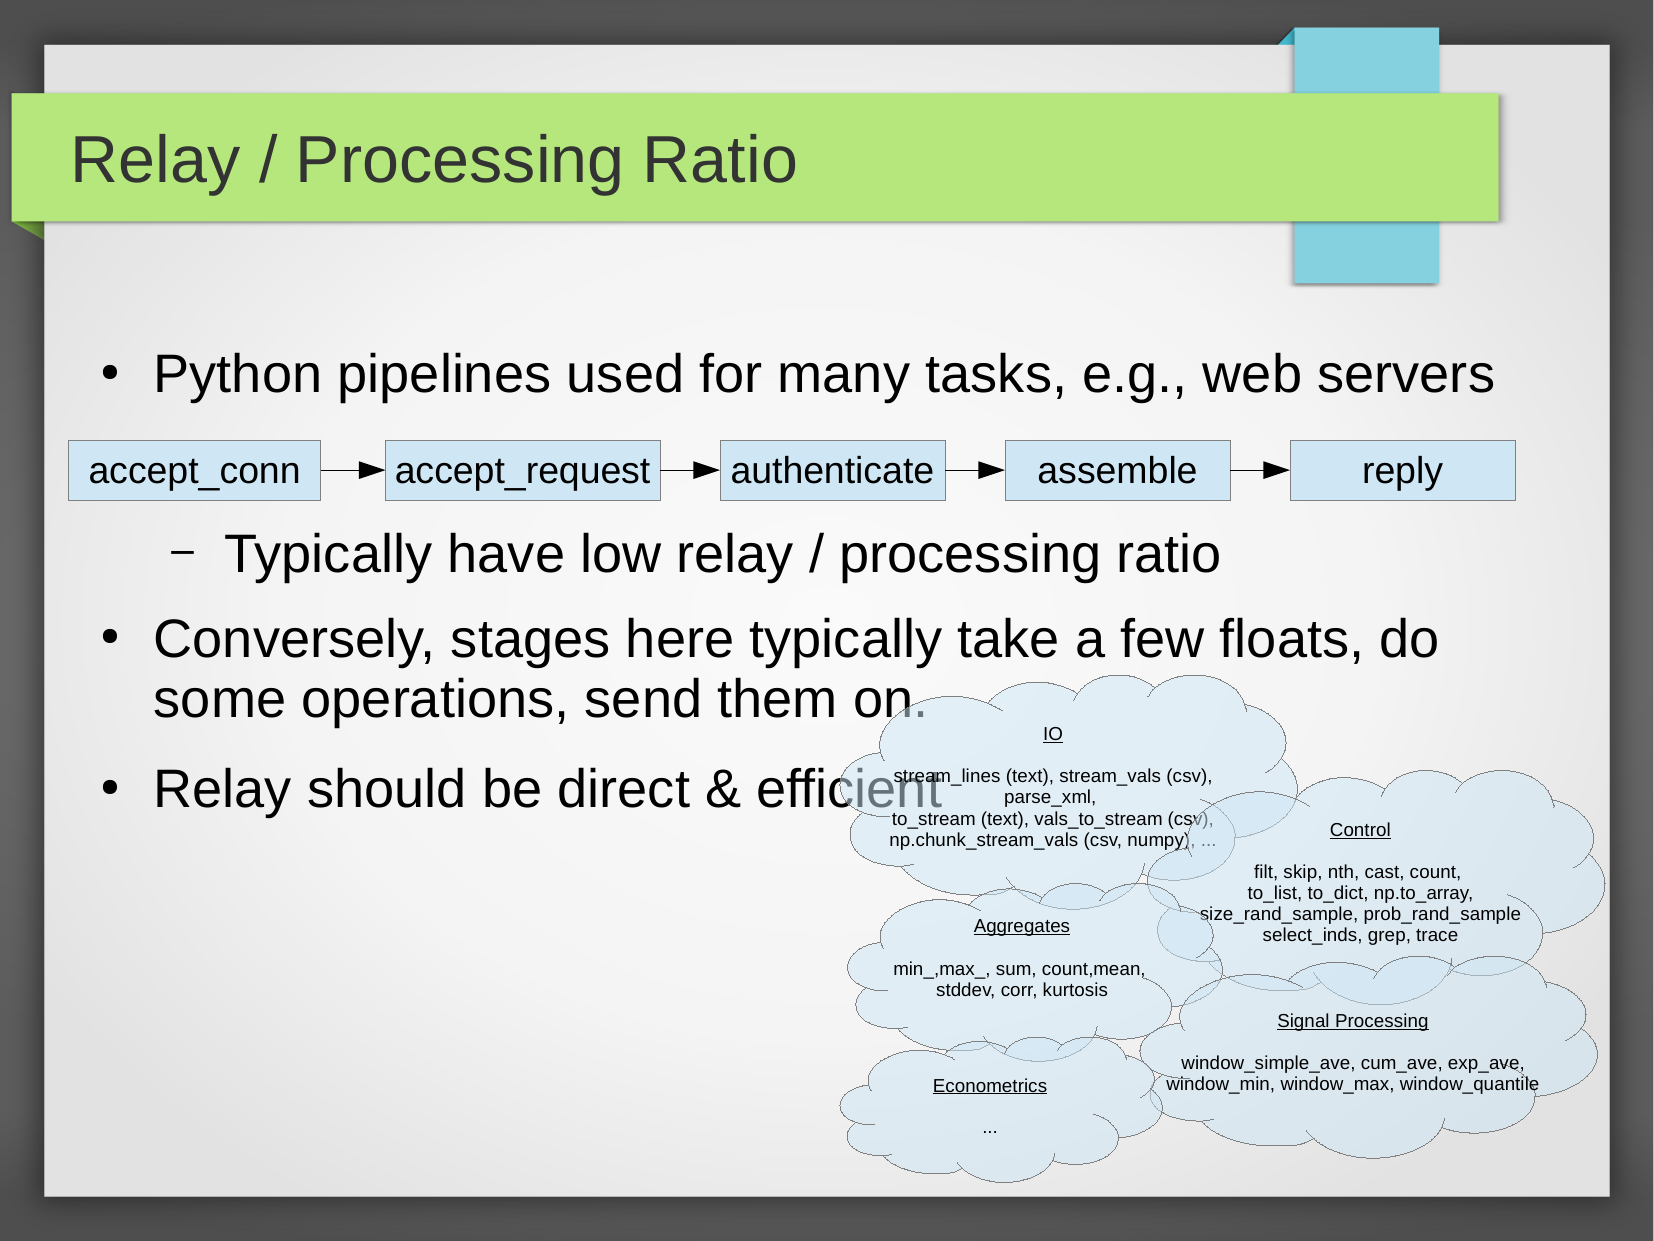

# Relay / Processing Ratio
Python pipelines used for many tasks, e.g., web servers
Typically have low relay / processing ratio
Conversely, stages here typically take a few floats, do some operations, send them on.
Relay should be direct & efficient
accept_conn
accept_request
authenticate
assemble
reply
IO
stream_lines (text), stream_vals (csv),
parse_xml,
to_stream (text), vals_to_stream (csv),
np.chunk_stream_vals (csv, numpy), ...
Control
filt, skip, nth, cast, count,
to_list, to_dict, np.to_array,
size_rand_sample, prob_rand_sample
select_inds, grep, trace
Aggregates
min_,max_, sum, count,mean,
stddev, corr, kurtosis
Signal Processing
window_simple_ave, cum_ave, exp_ave,
window_min, window_max, window_quantile
Econometrics
...